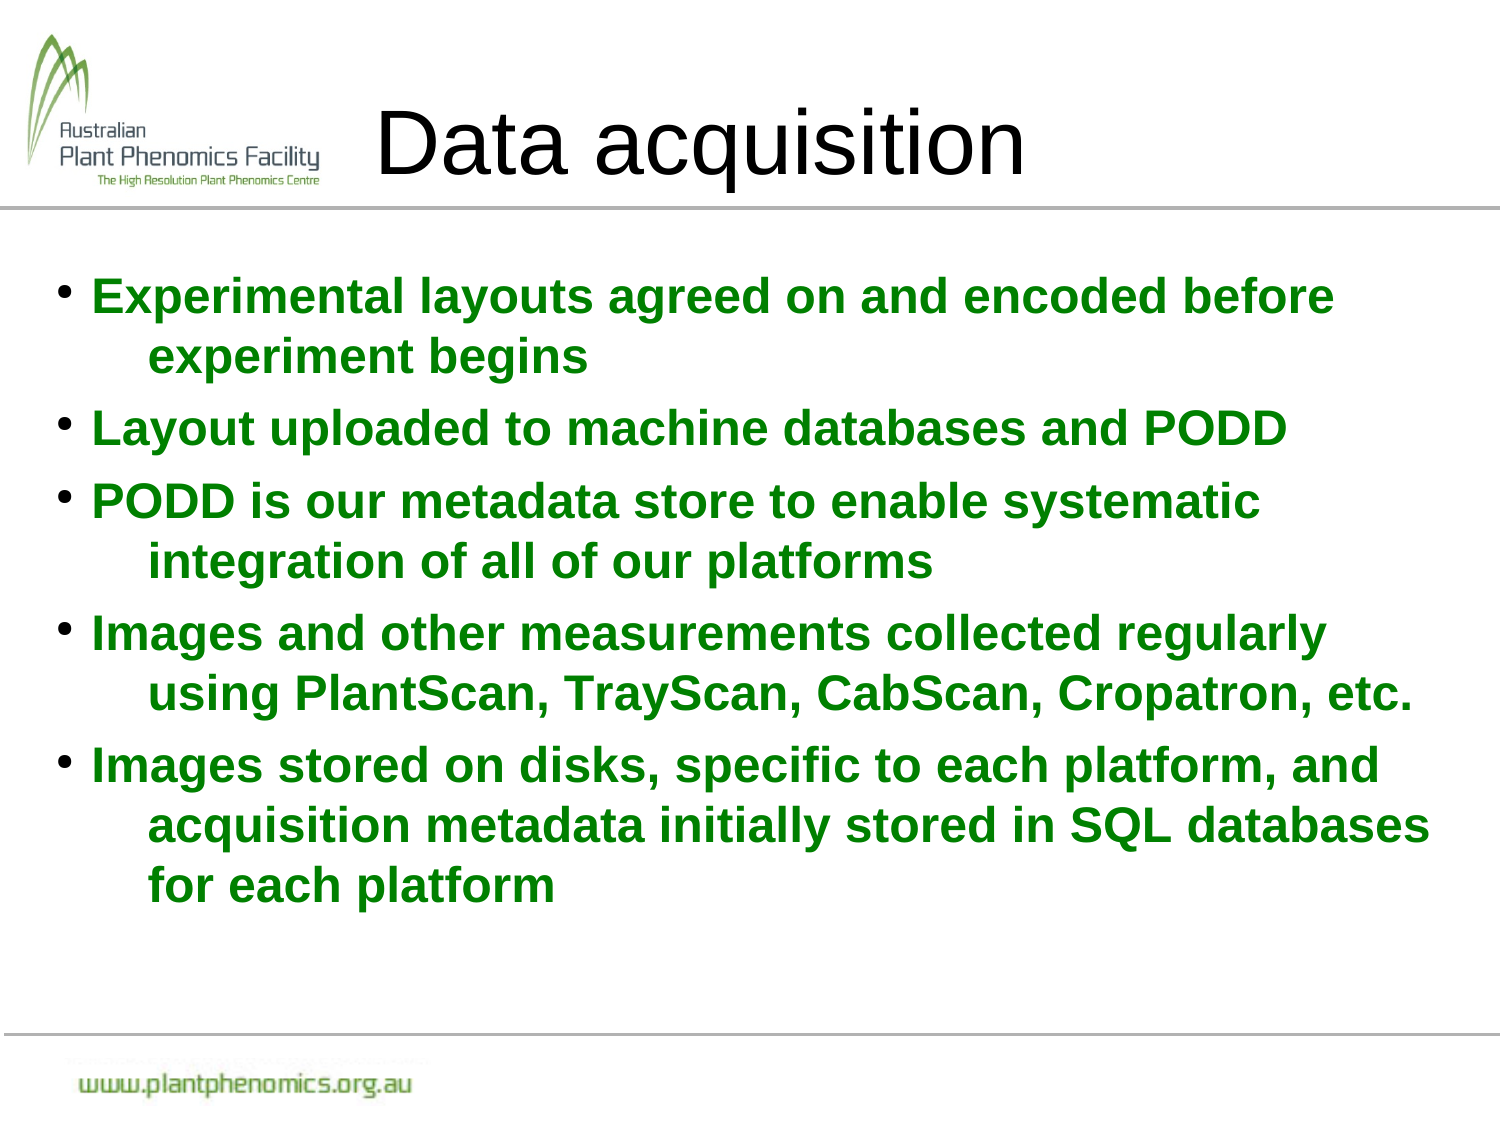

# Data acquisition
Experimental layouts agreed on and encoded before experiment begins
Layout uploaded to machine databases and PODD
PODD is our metadata store to enable systematic integration of all of our platforms
Images and other measurements collected regularly using PlantScan, TrayScan, CabScan, Cropatron, etc.
Images stored on disks, specific to each platform, and acquisition metadata initially stored in SQL databases for each platform